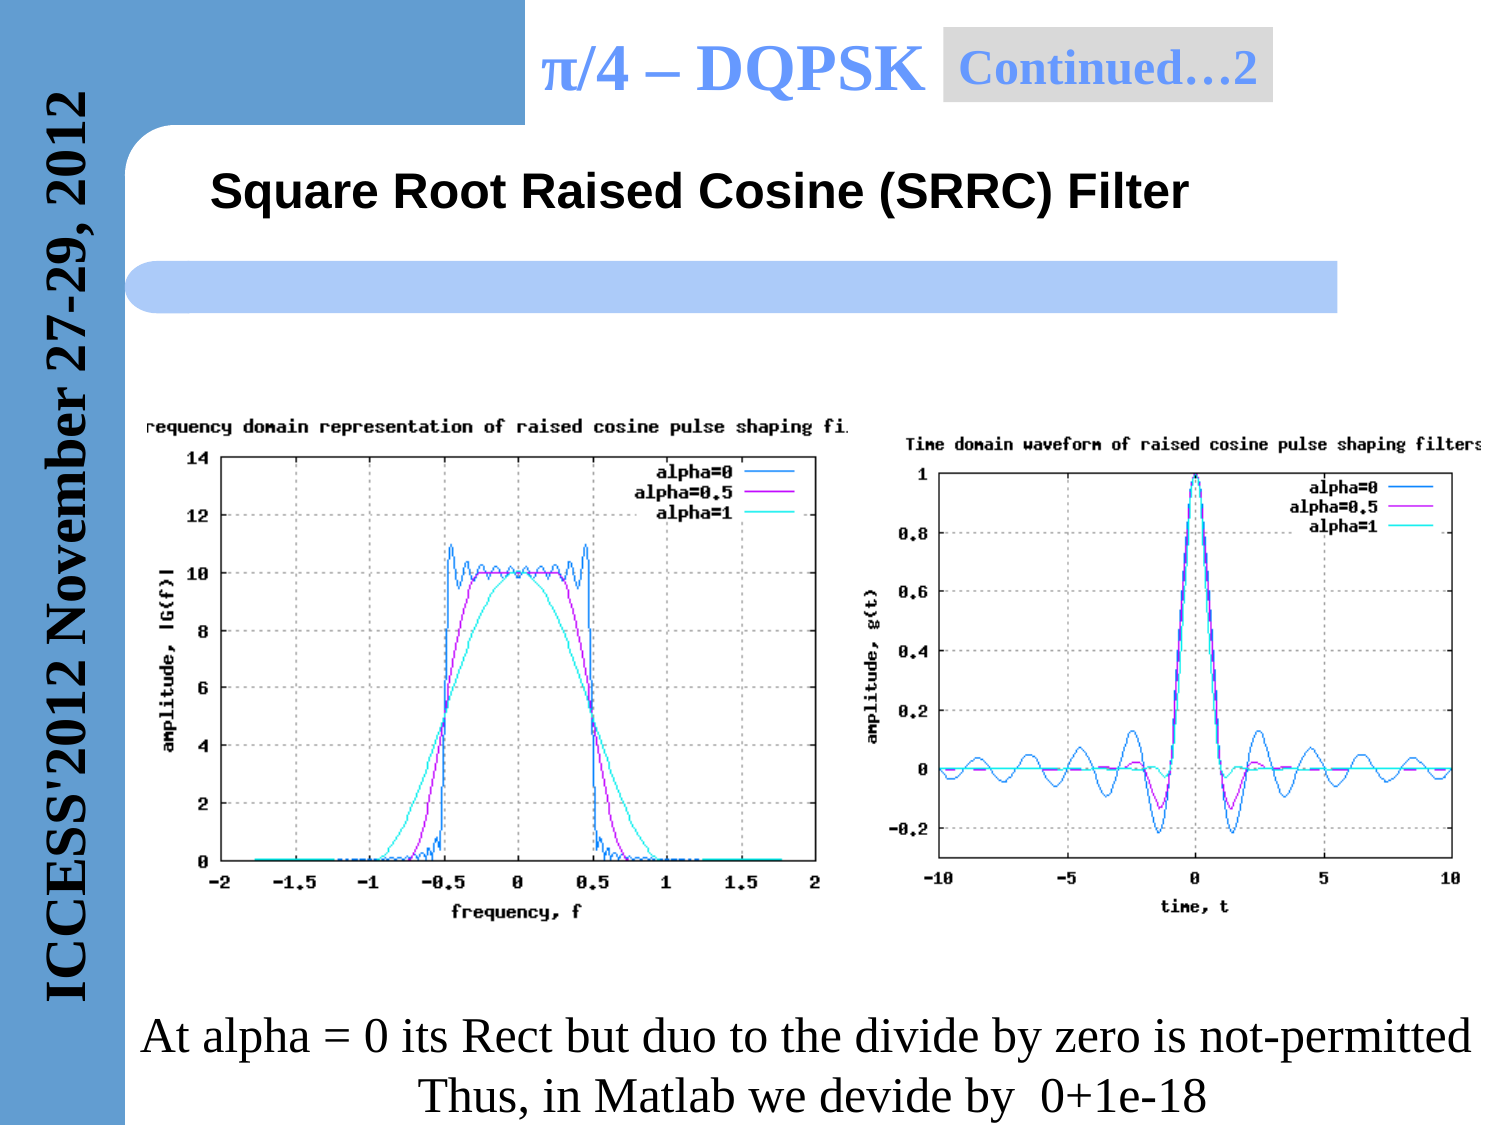

π/4 – DQPSK
Continued…2
# Square Root Raised Cosine (SRRC) Filter
At alpha = 0 its Rect but duo to the divide by zero is not-permitted
Thus, in Matlab we devide by 0+1e-18